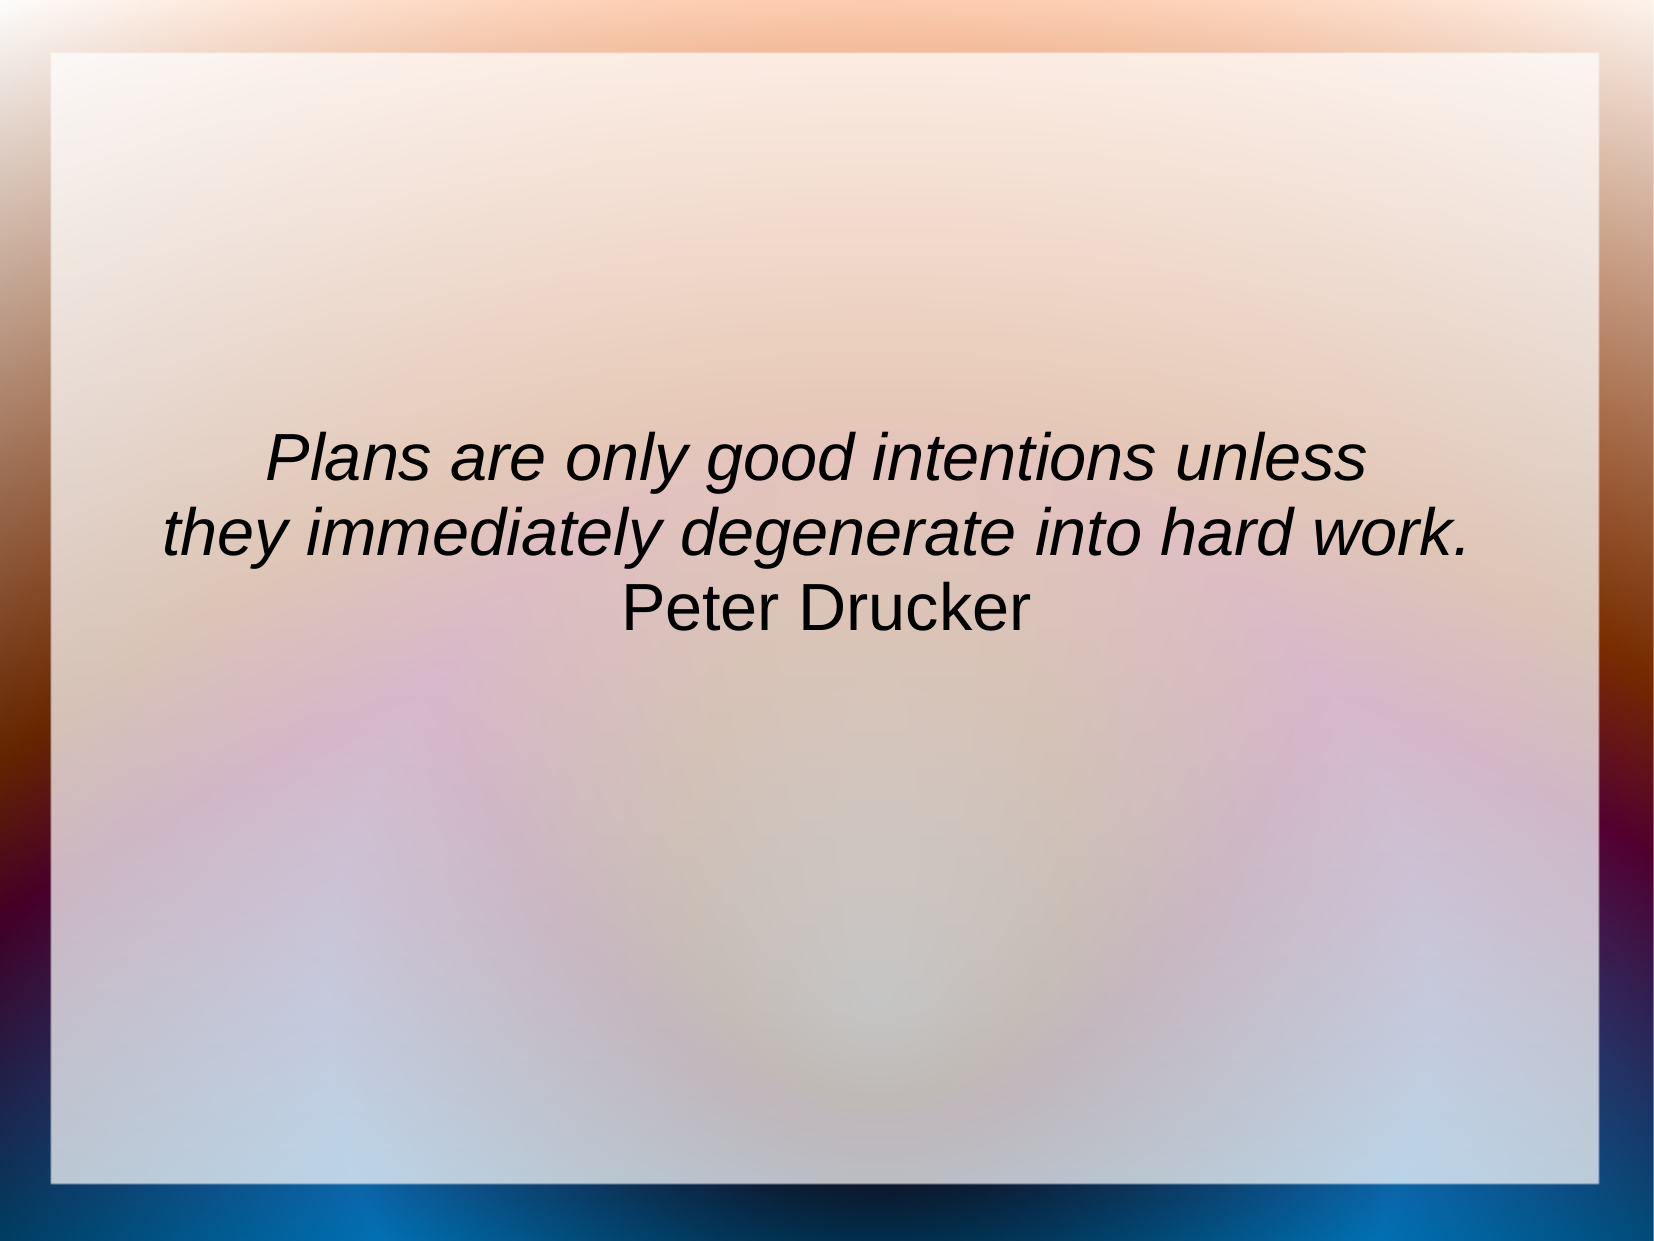

# Plans are only good intentions unless
they immediately degenerate into hard work.
Peter Drucker